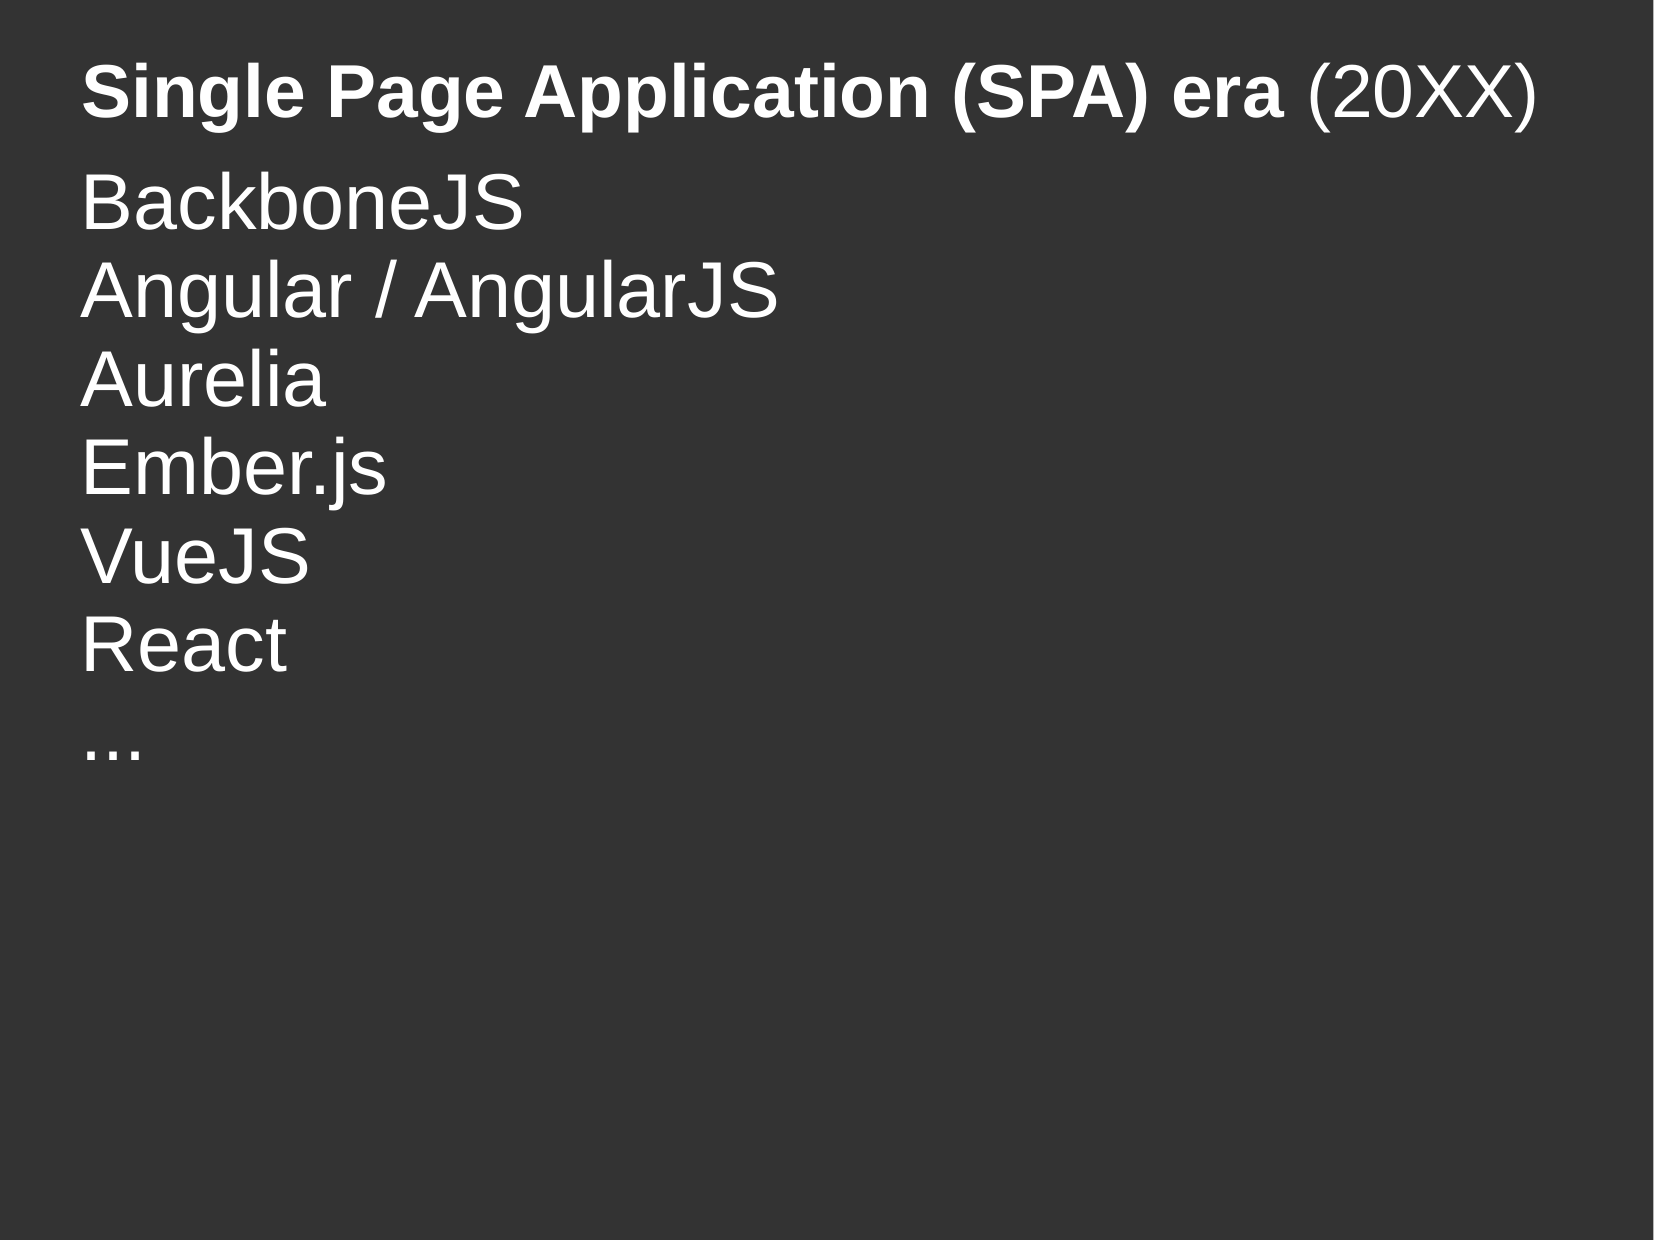

Single Page Application (SPA) era (20XX)
# BackboneJS Angular / AngularJS Aurelia Ember.js VueJS React ...